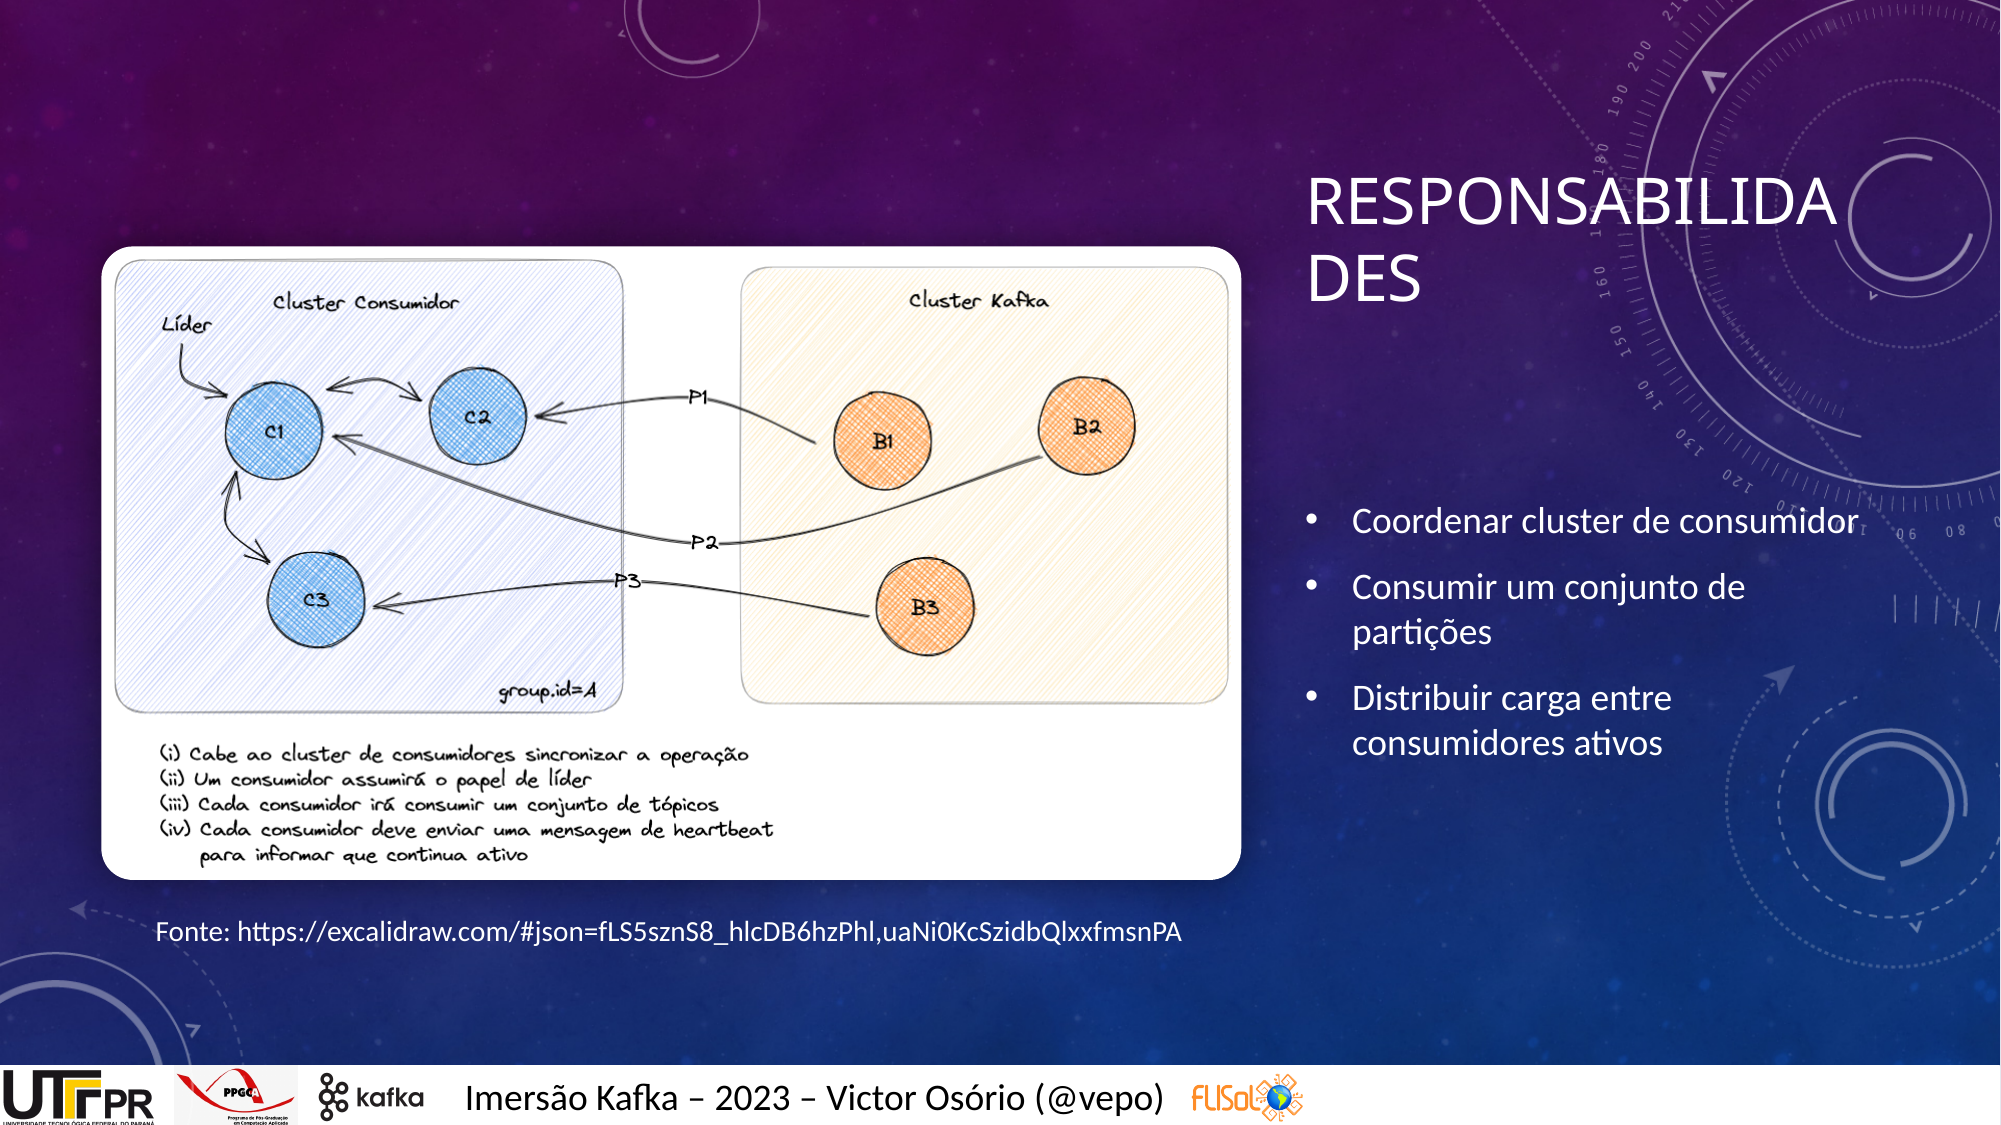

# Responsabilidades
Coordenar cluster de consumidor
Consumir um conjunto de partições
Distribuir carga entre consumidores ativos
Fonte: https://excalidraw.com/#json=fLS5sznS8_hlcDB6hzPhl,uaNi0KcSzidbQlxxfmsnPA